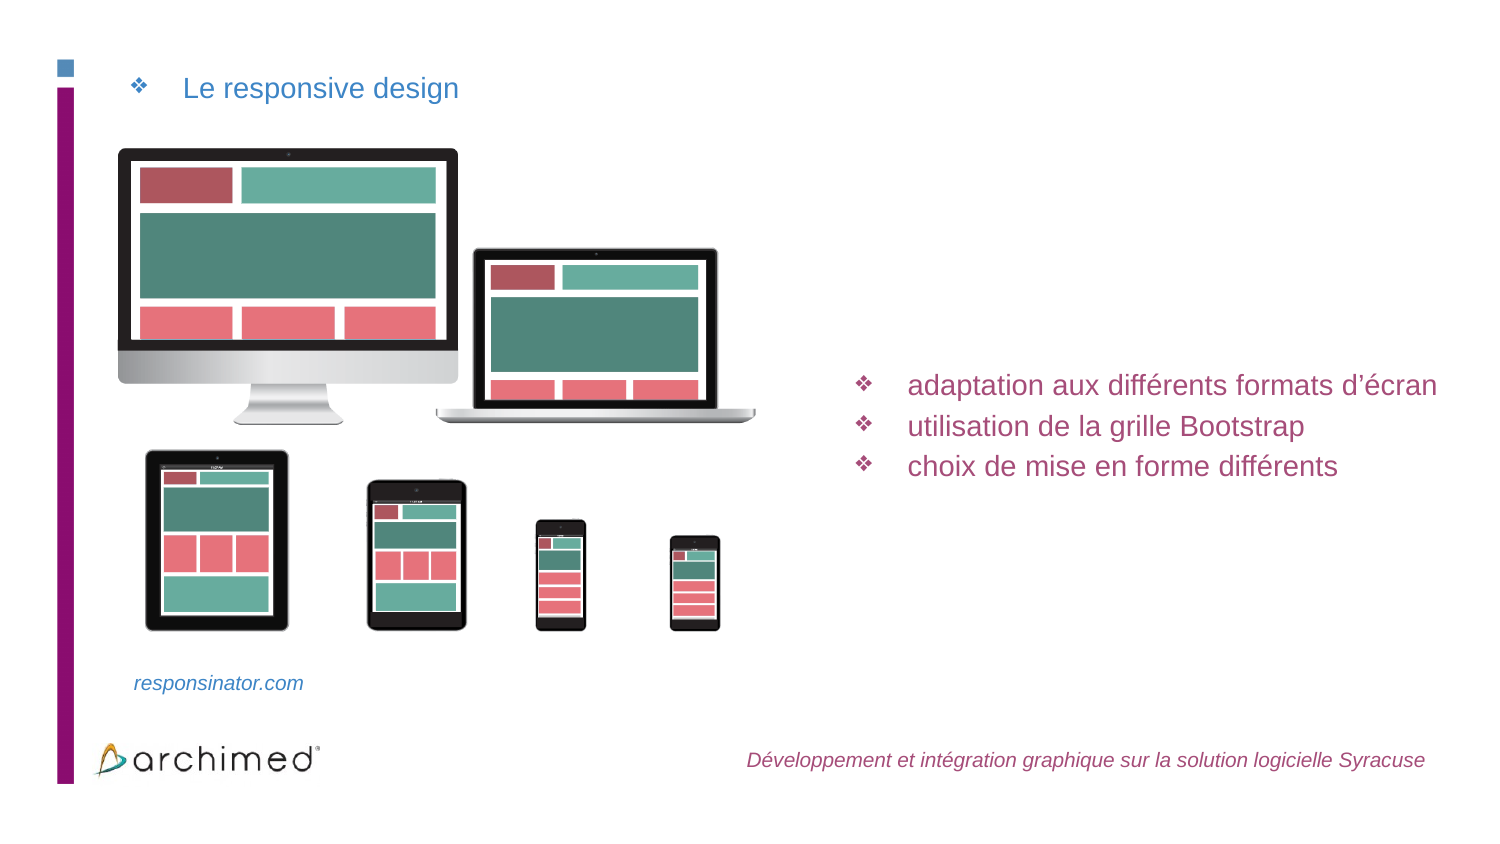

Le responsive design
adaptation aux différents formats d’écran
utilisation de la grille Bootstrap
choix de mise en forme différents
responsinator.com
# Développement et intégration graphique sur la solution logicielle Syracuse